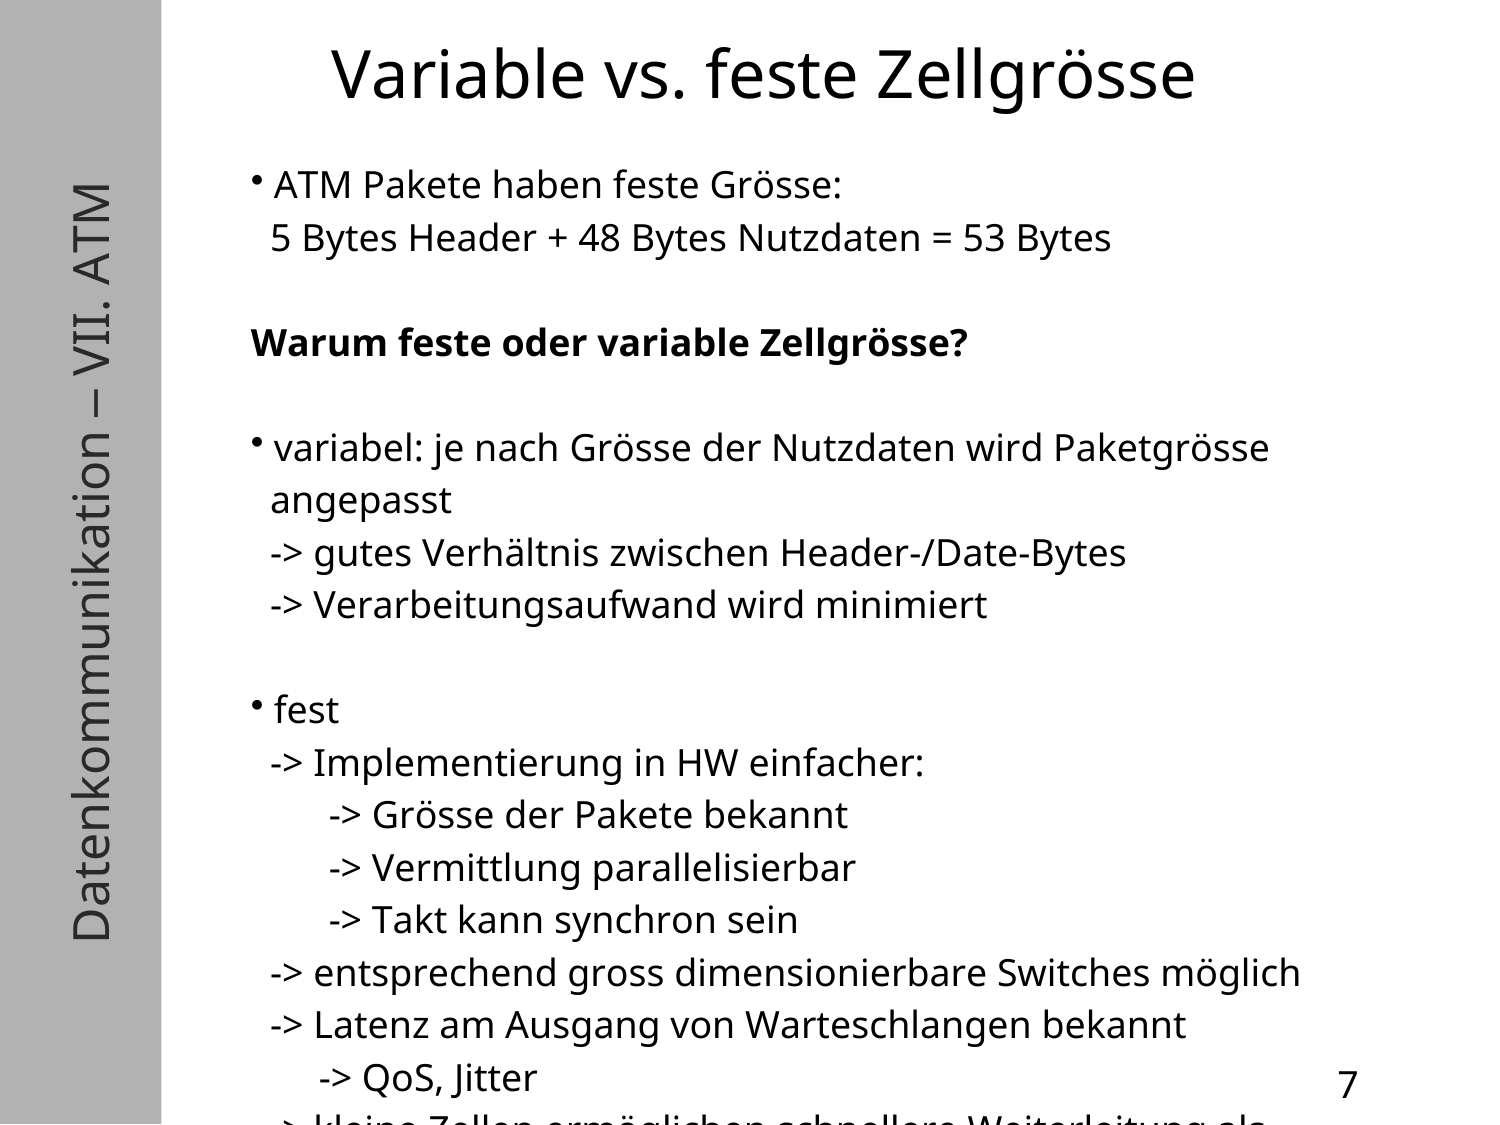

Variable vs. feste Zellgrösse
 ATM Pakete haben feste Grösse:
 5 Bytes Header + 48 Bytes Nutzdaten = 53 Bytes
Warum feste oder variable Zellgrösse?
 variabel: je nach Grösse der Nutzdaten wird Paketgrösse
 angepasst
 -> gutes Verhältnis zwischen Header-/Date-Bytes
 -> Verarbeitungsaufwand wird minimiert
 fest
 -> Implementierung in HW einfacher:
 -> Grösse der Pakete bekannt
 -> Vermittlung parallelisierbar
 -> Takt kann synchron sein
 -> entsprechend gross dimensionierbare Switches möglich
 -> Latenz am Ausgang von Warteschlangen bekannt
 -> QoS, Jitter
 -> kleine Zellen ermöglichen schnellere Weiterleitung als
 Pakete
 -> kürzere Warteschlangen
Datenkommunikation – VII. ATM